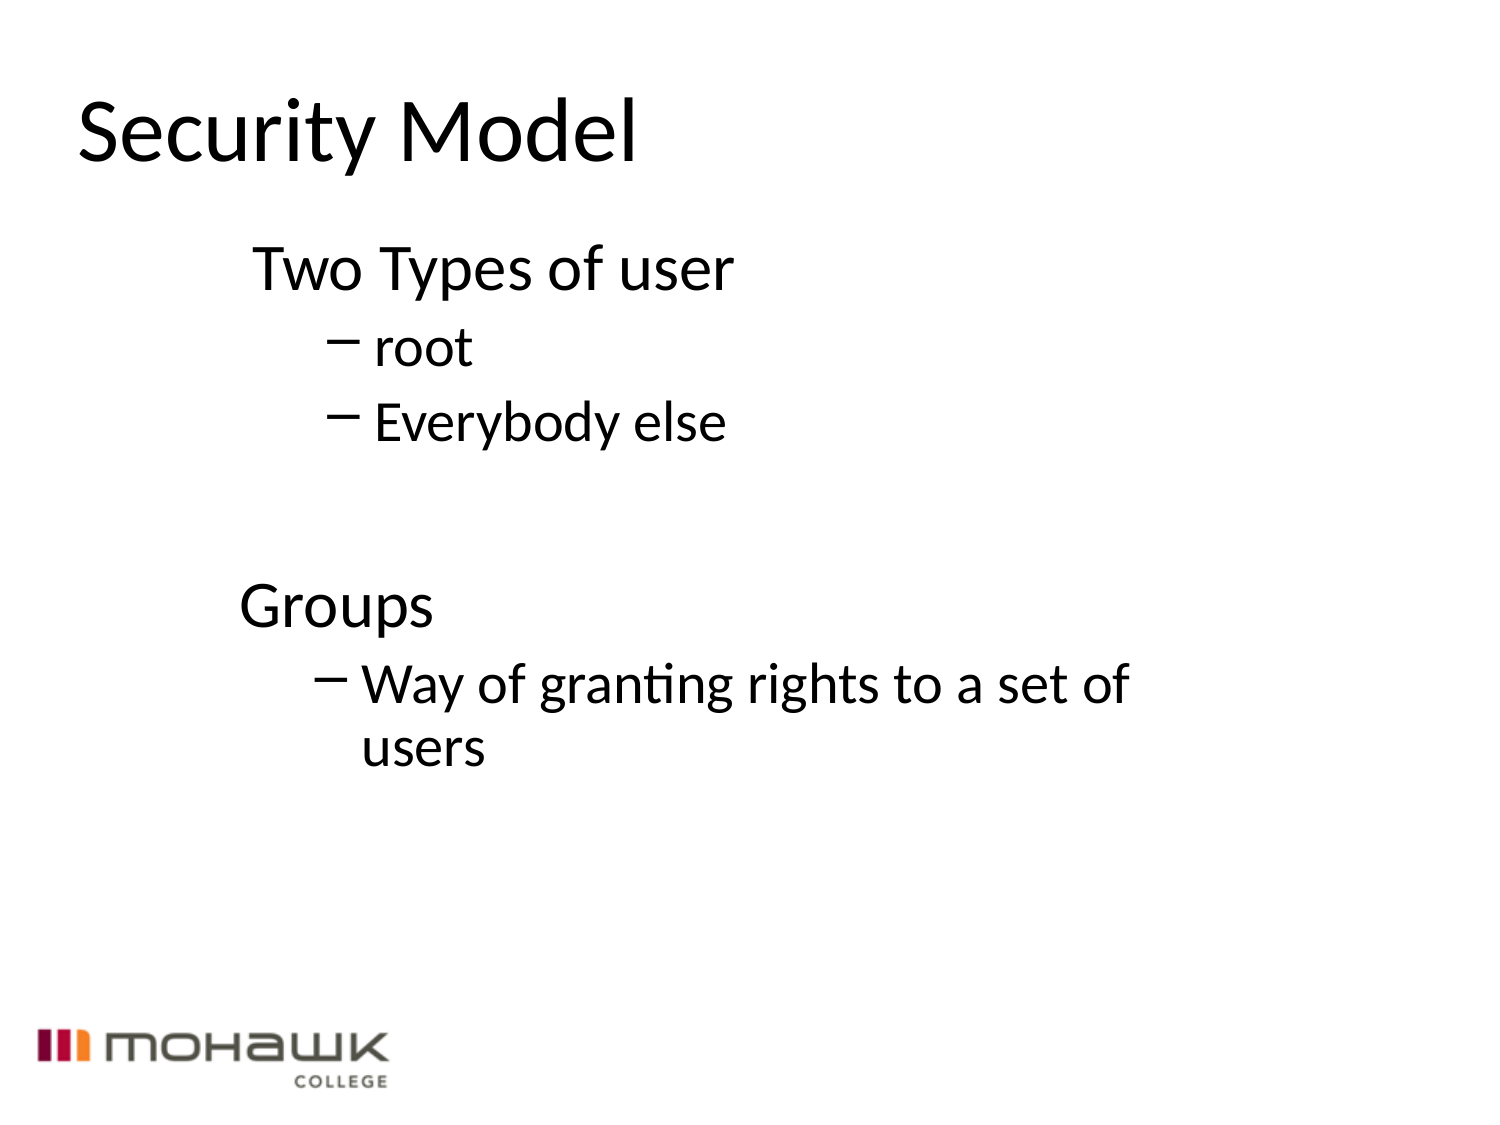

# Security Model
Two Types of user
root
Everybody else
Groups
Way of granting rights to a set of users